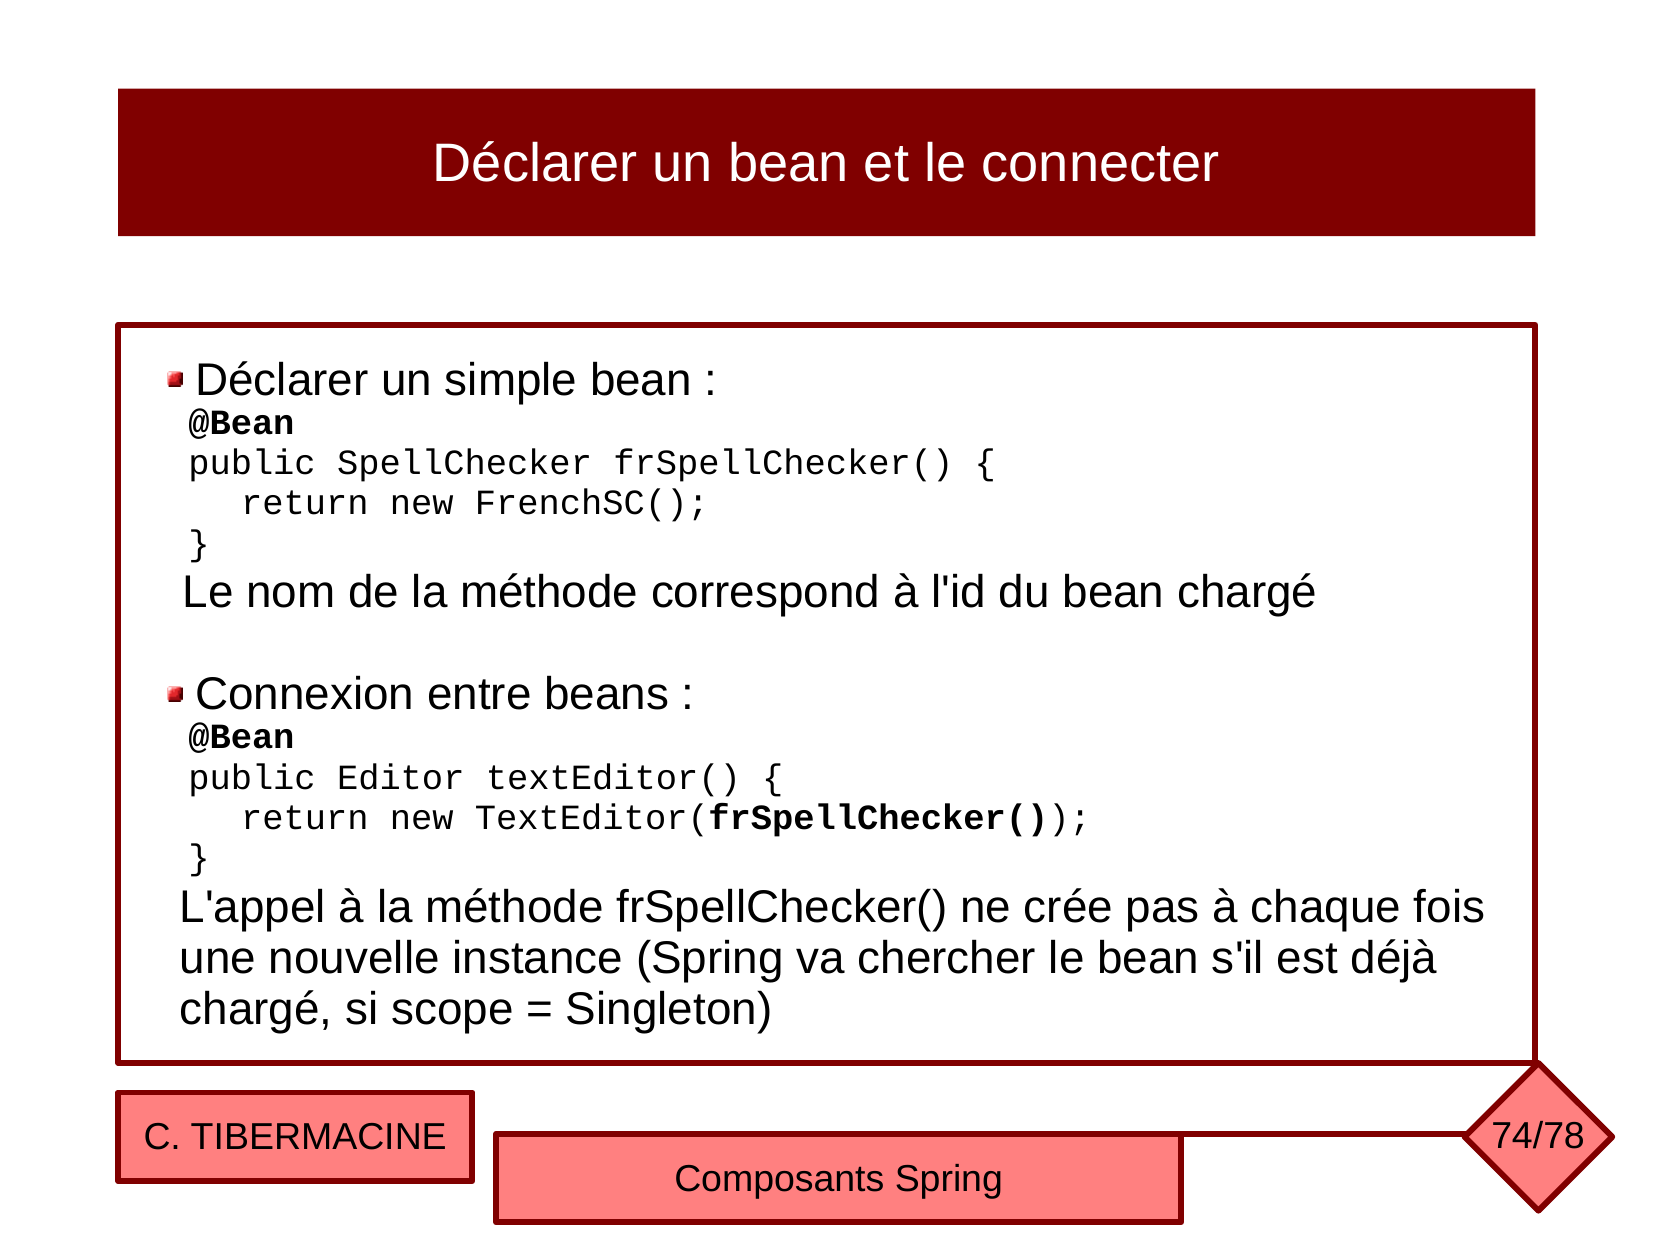

Déclarer un bean et le connecter
 Déclarer un simple bean :
 @Bean
 public SpellChecker frSpellChecker() {
	return new FrenchSC();
 }
Le nom de la méthode correspond à l'id du bean chargé
 Connexion entre beans :
 @Bean
 public Editor textEditor() {
	return new TextEditor(frSpellChecker());
 }
 L'appel à la méthode frSpellChecker() ne crée pas à chaque fois
 une nouvelle instance (Spring va chercher le bean s'il est déjà
 chargé, si scope = Singleton)
C. TIBERMACINE
Composants Spring